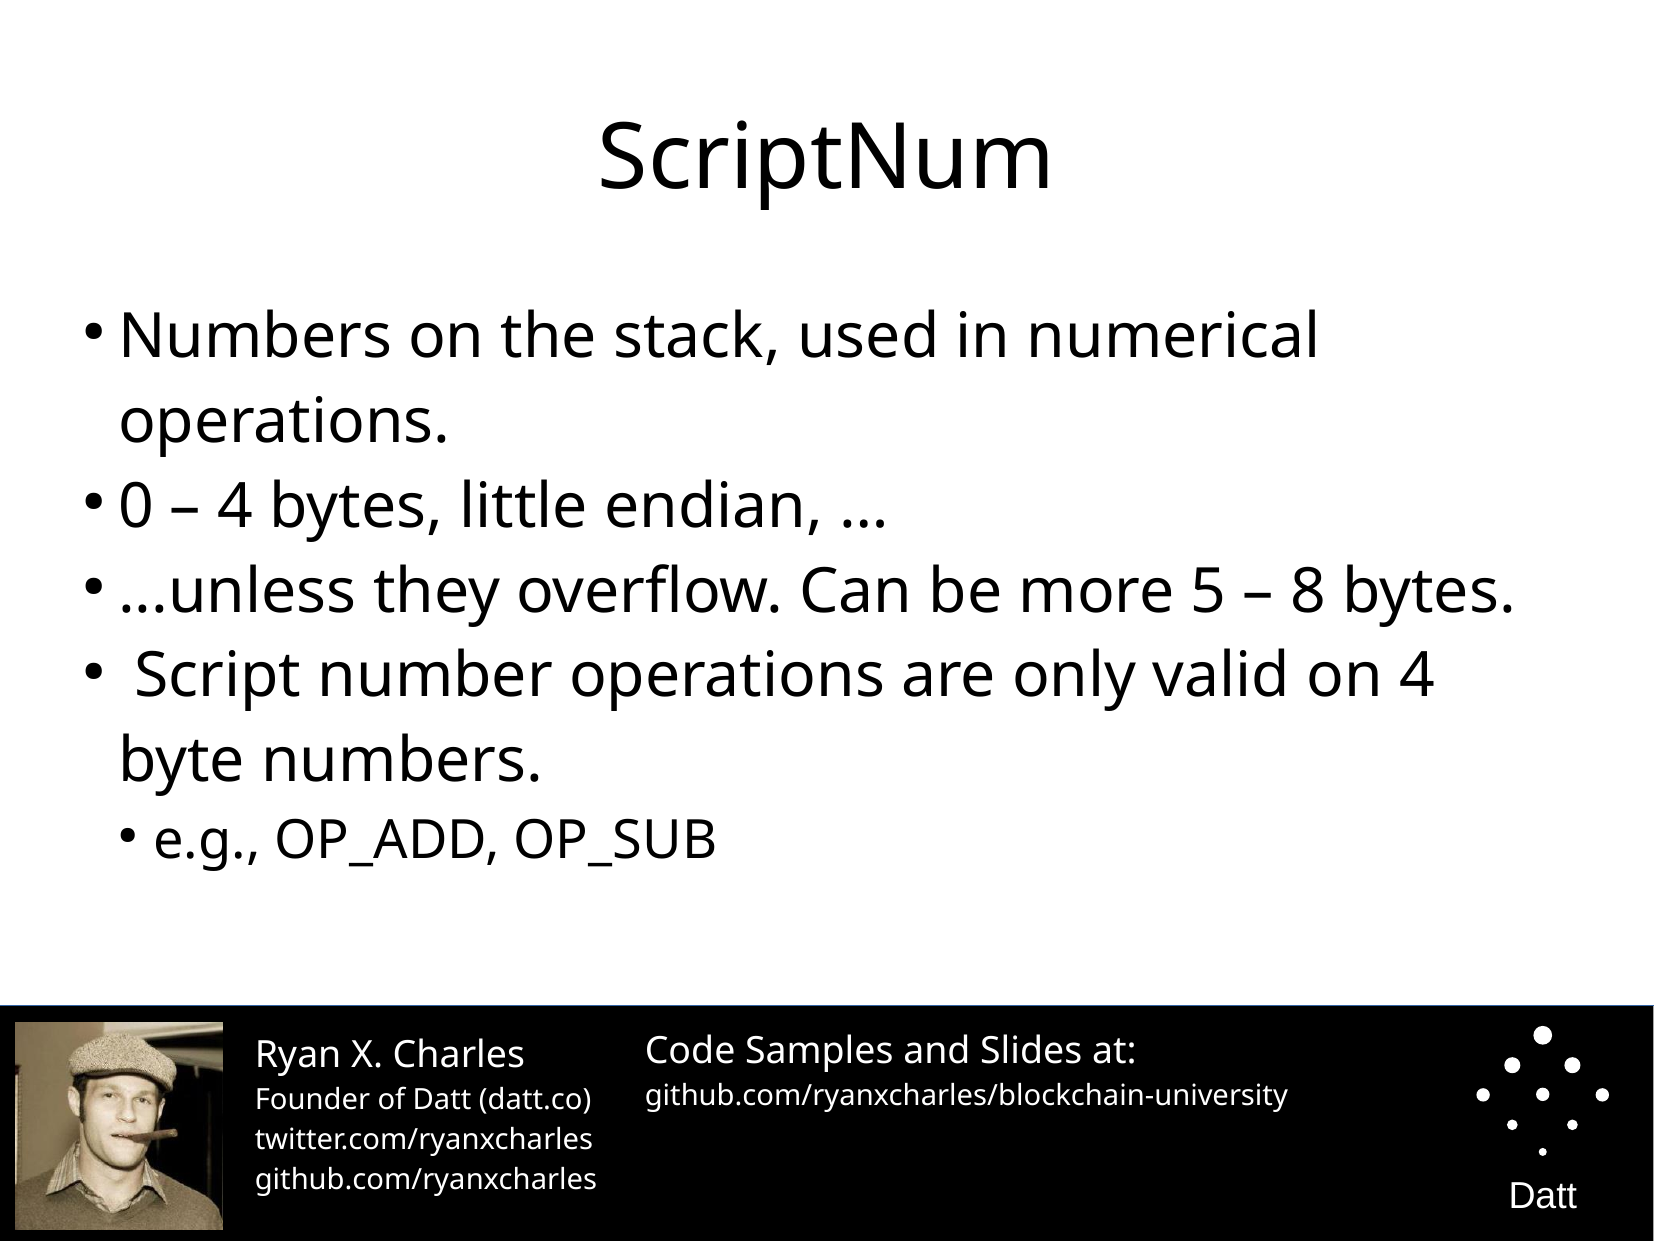

# ScriptNum
Numbers on the stack, used in numerical operations.
0 – 4 bytes, little endian, …
...unless they overflow. Can be more 5 – 8 bytes.
 Script number operations are only valid on 4 byte numbers.
e.g., OP_ADD, OP_SUB
Code Samples and Slides at:
github.com/ryanxcharles/blockchain-university
Ryan X. Charles
Founder of Datt (datt.co)
twitter.com/ryanxcharles
github.com/ryanxcharles
Datt